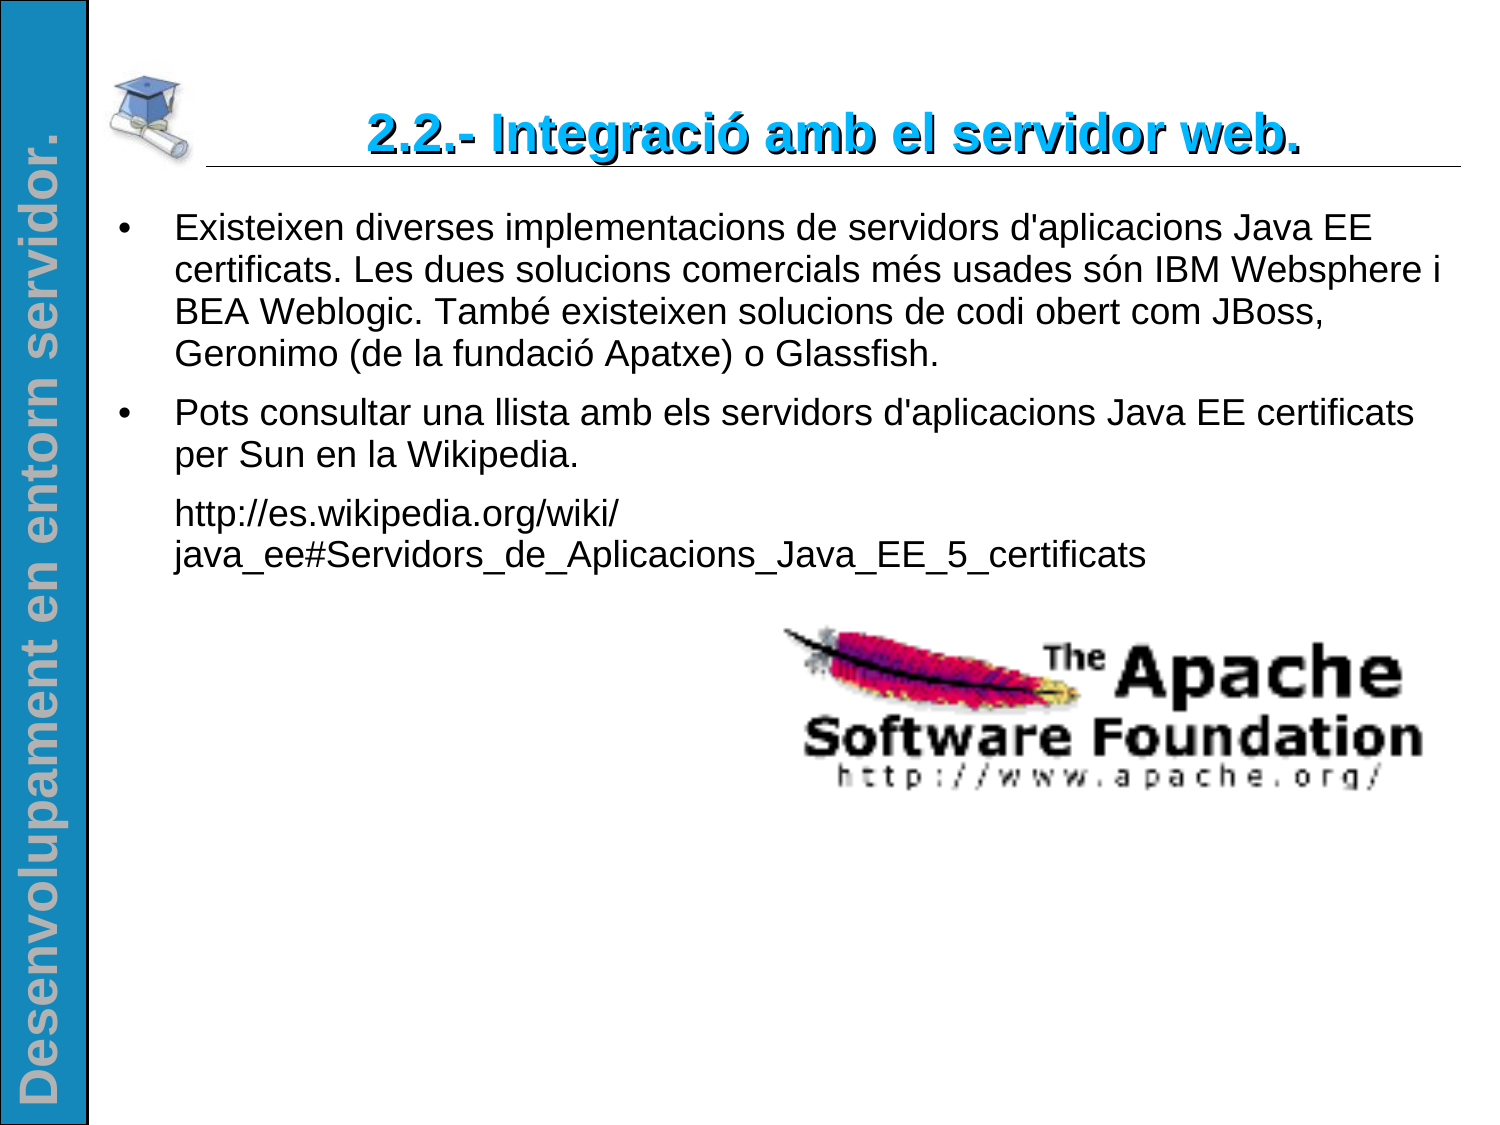

# 2.2.- Integració amb el servidor web.
Existeixen diverses implementacions de servidors d'aplicacions Java EE certificats. Les dues solucions comercials més usades són IBM Websphere i BEA Weblogic. També existeixen solucions de codi obert com JBoss, Geronimo (de la fundació Apatxe) o Glassfish.
Pots consultar una llista amb els servidors d'aplicacions Java EE certificats per Sun en la Wikipedia.
http://es.wikipedia.org/wiki/java_ee#Servidors_de_Aplicacions_Java_EE_5_certificats